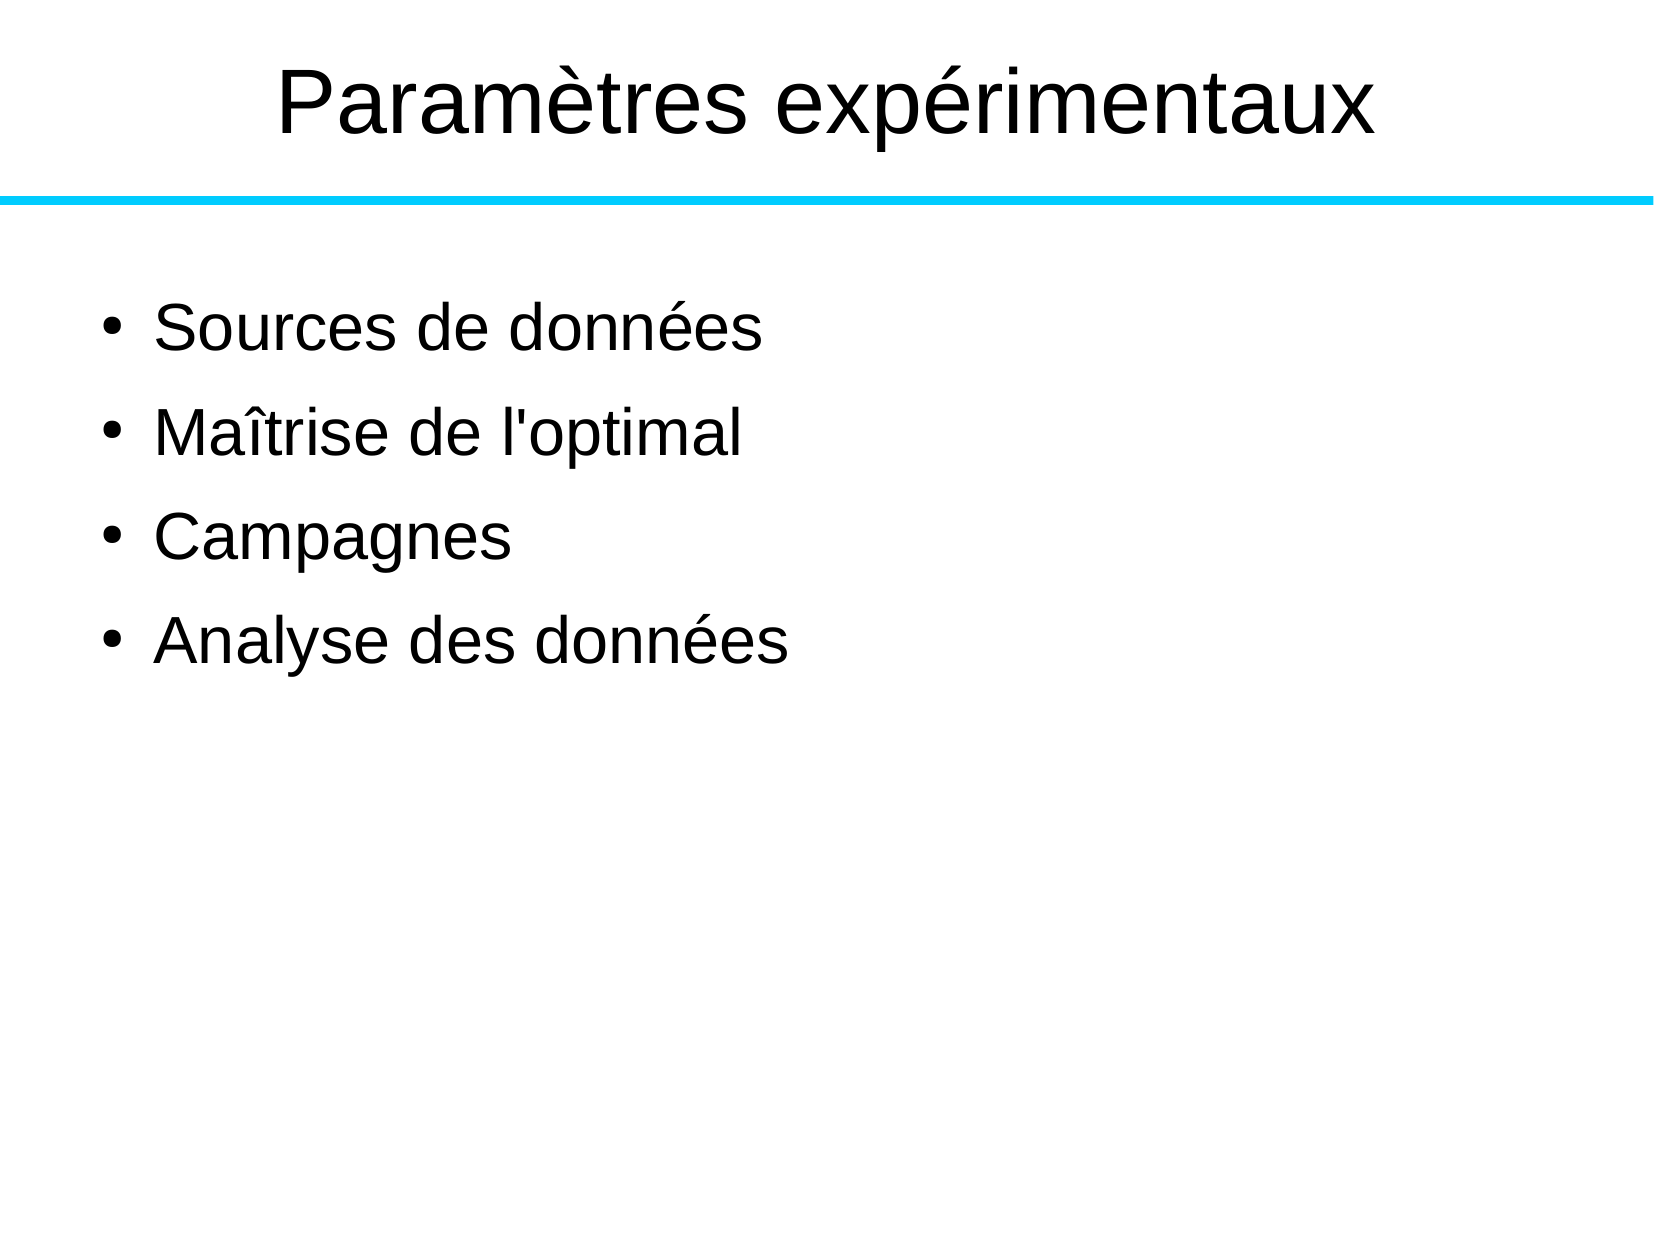

# Paramètres expérimentaux
Sources de données
Maîtrise de l'optimal
Campagnes
Analyse des données